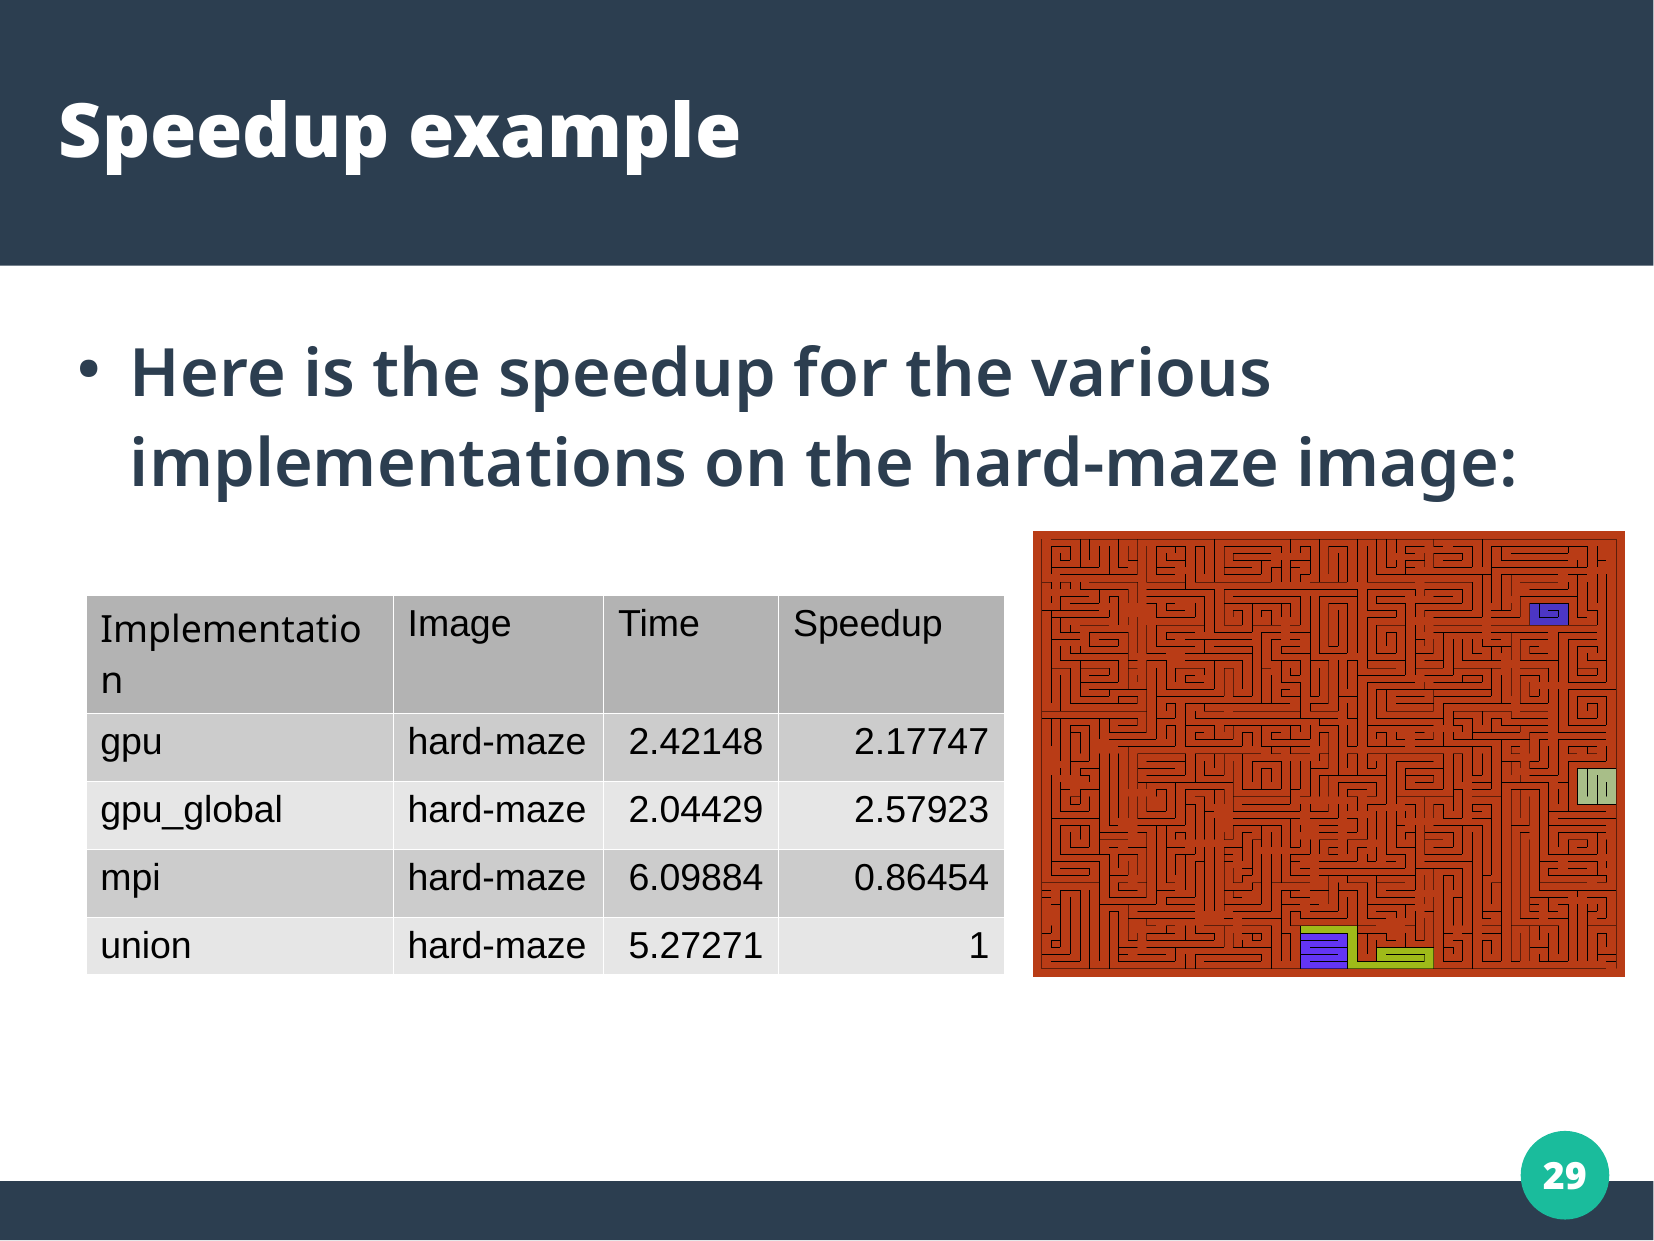

# Speedup example
Here is the speedup for the various implementations on the hard-maze image:
| Implementation | Image | Time | Speedup |
| --- | --- | --- | --- |
| gpu | hard-maze | 2.42148 | 2.17747 |
| gpu\_global | hard-maze | 2.04429 | 2.57923 |
| mpi | hard-maze | 6.09884 | 0.86454 |
| union | hard-maze | 5.27271 | 1 |
29